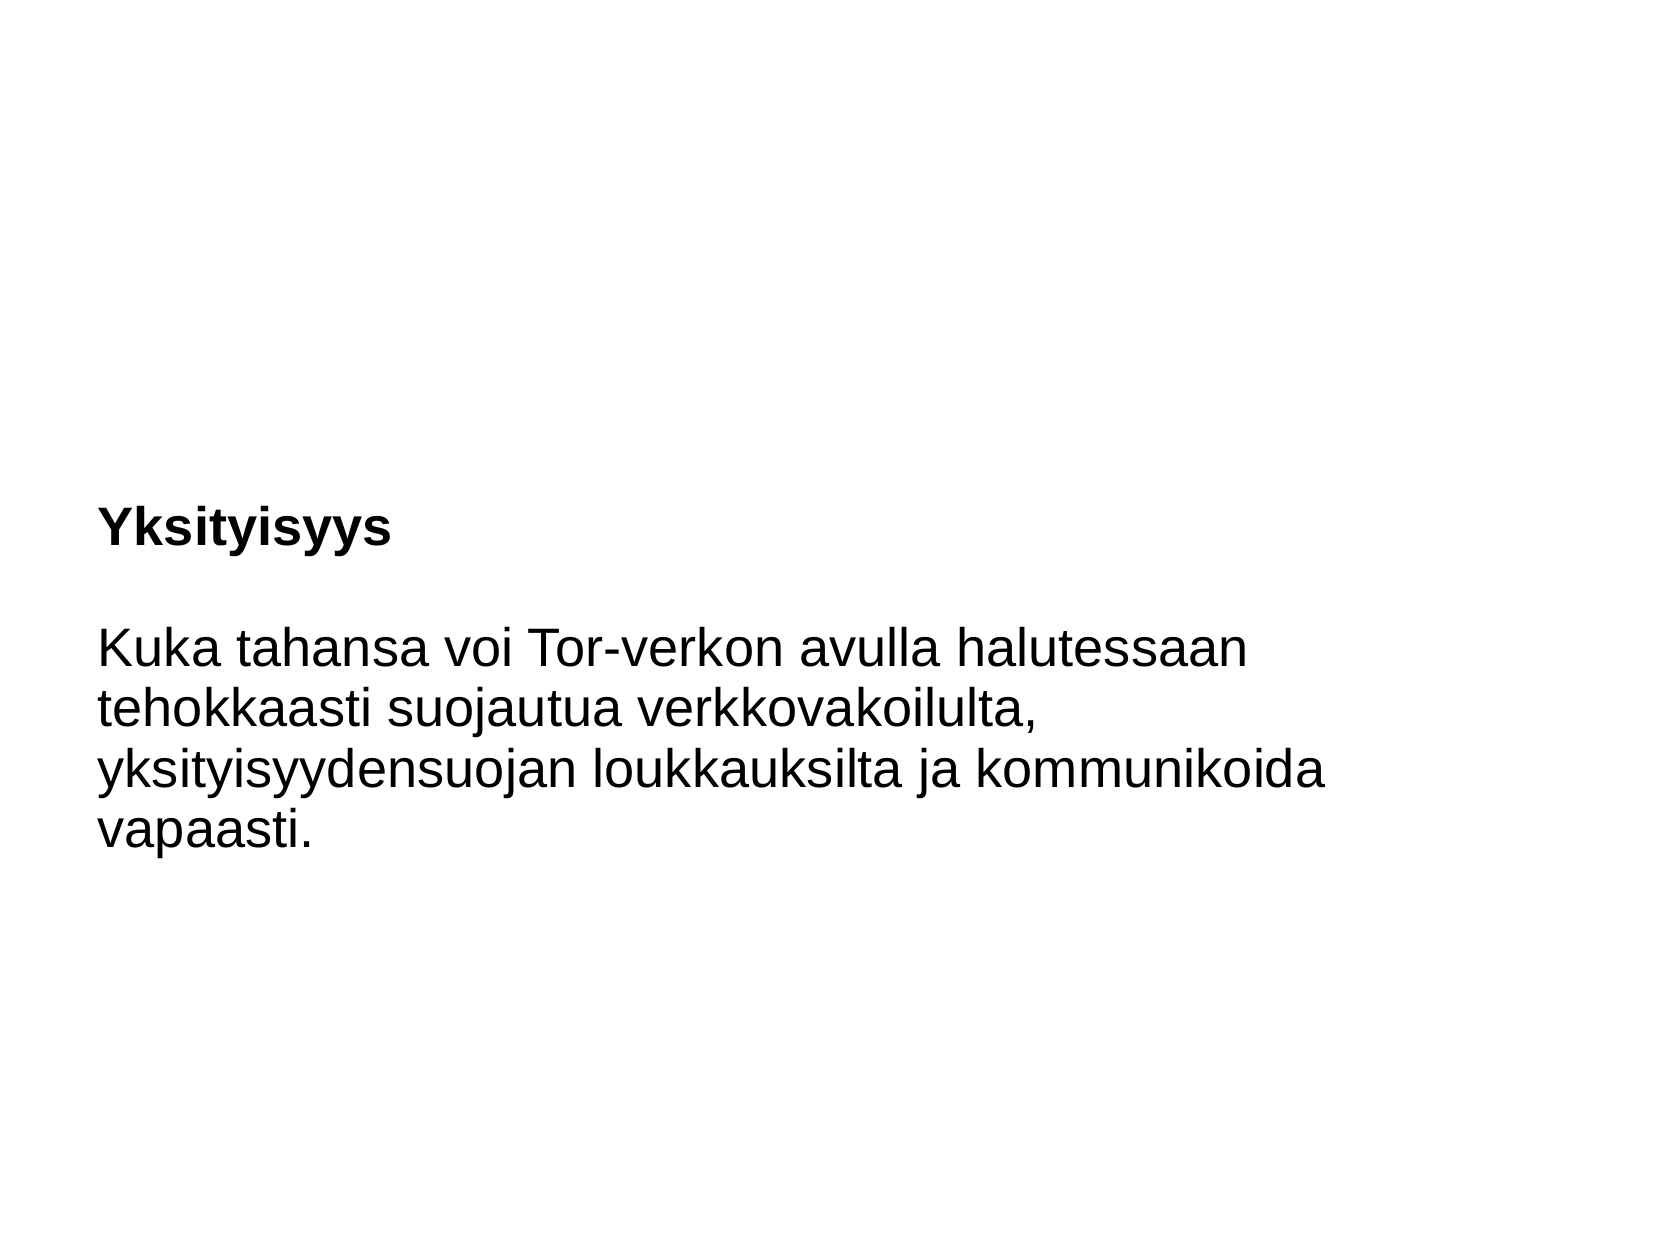

Yksityisyys
Kuka tahansa voi Tor-verkon avulla halutessaan tehokkaasti suojautua verkkovakoilulta, yksityisyydensuojan loukkauksilta ja kommunikoida vapaasti.